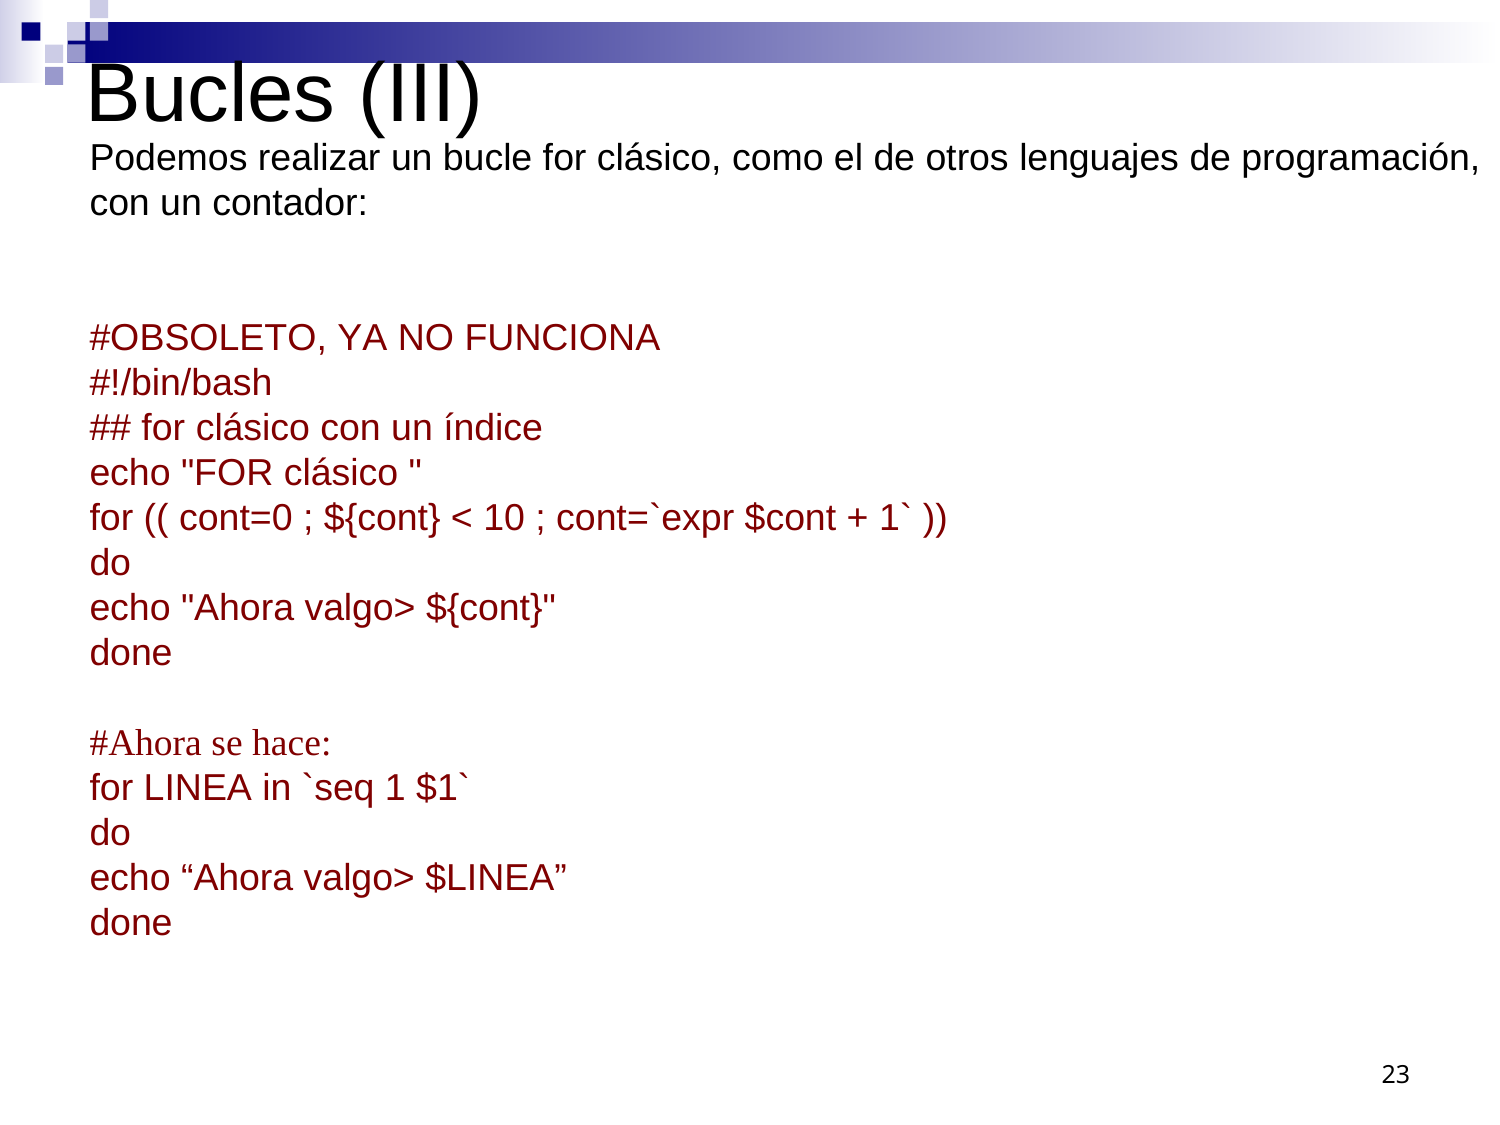

Bucles (III)
Podemos realizar un bucle for clásico, como el de otros lenguajes de programación,
con un contador:
#OBSOLETO, YA NO FUNCIONA
#!/bin/bash
## for clásico con un índice
echo "FOR clásico "
for (( cont=0 ; ${cont} < 10 ; cont=`expr $cont + 1` ))
do
echo "Ahora valgo> ${cont}"
done
#Ahora se hace:
for LINEA in `seq 1 $1`
do
echo “Ahora valgo> $LINEA”
done